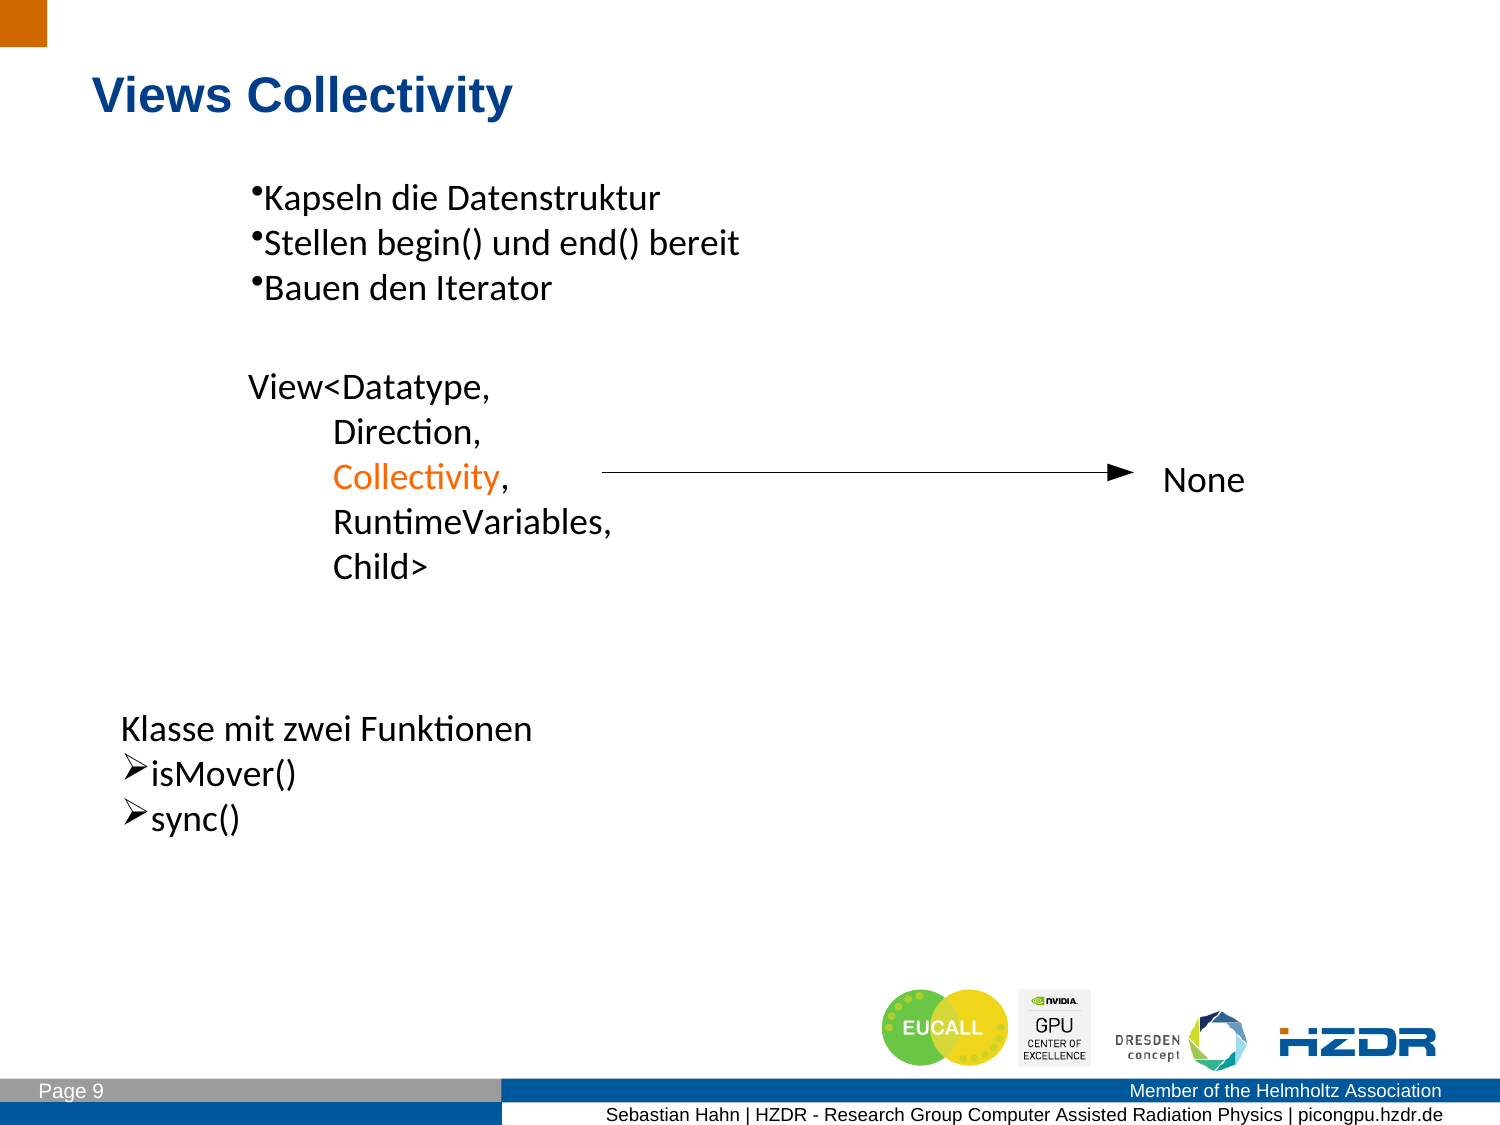

# Views Collectivity
Kapseln die Datenstruktur
Stellen begin() und end() bereit
Bauen den Iterator
View<Datatype,
 Direction,
 Collectivity,
 RuntimeVariables,
 Child>
None
Klasse mit zwei Funktionen
isMover()
sync()